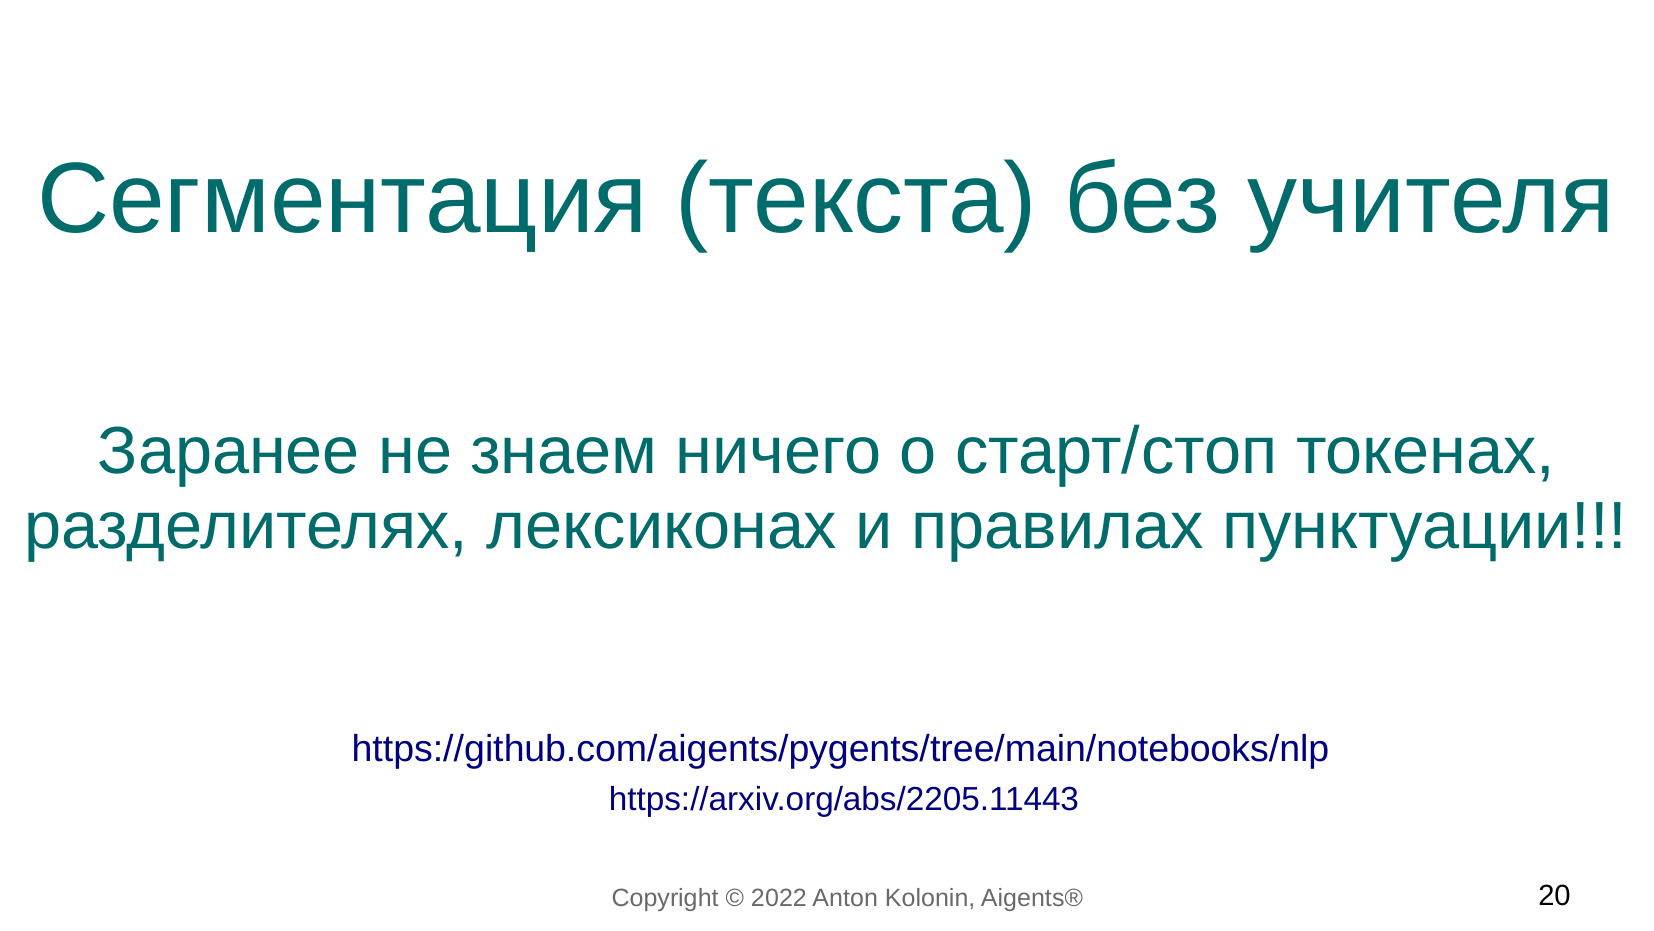

Сегментация (текста) без учителя
Заранее не знаем ничего о старт/стоп токенах, разделителях, лексиконах и правилах пунктуации!!!
https://github.com/aigents/pygents/tree/main/notebooks/nlp
https://arxiv.org/abs/2205.11443
Copyright © 2022 Anton Kolonin, Aigents®
20